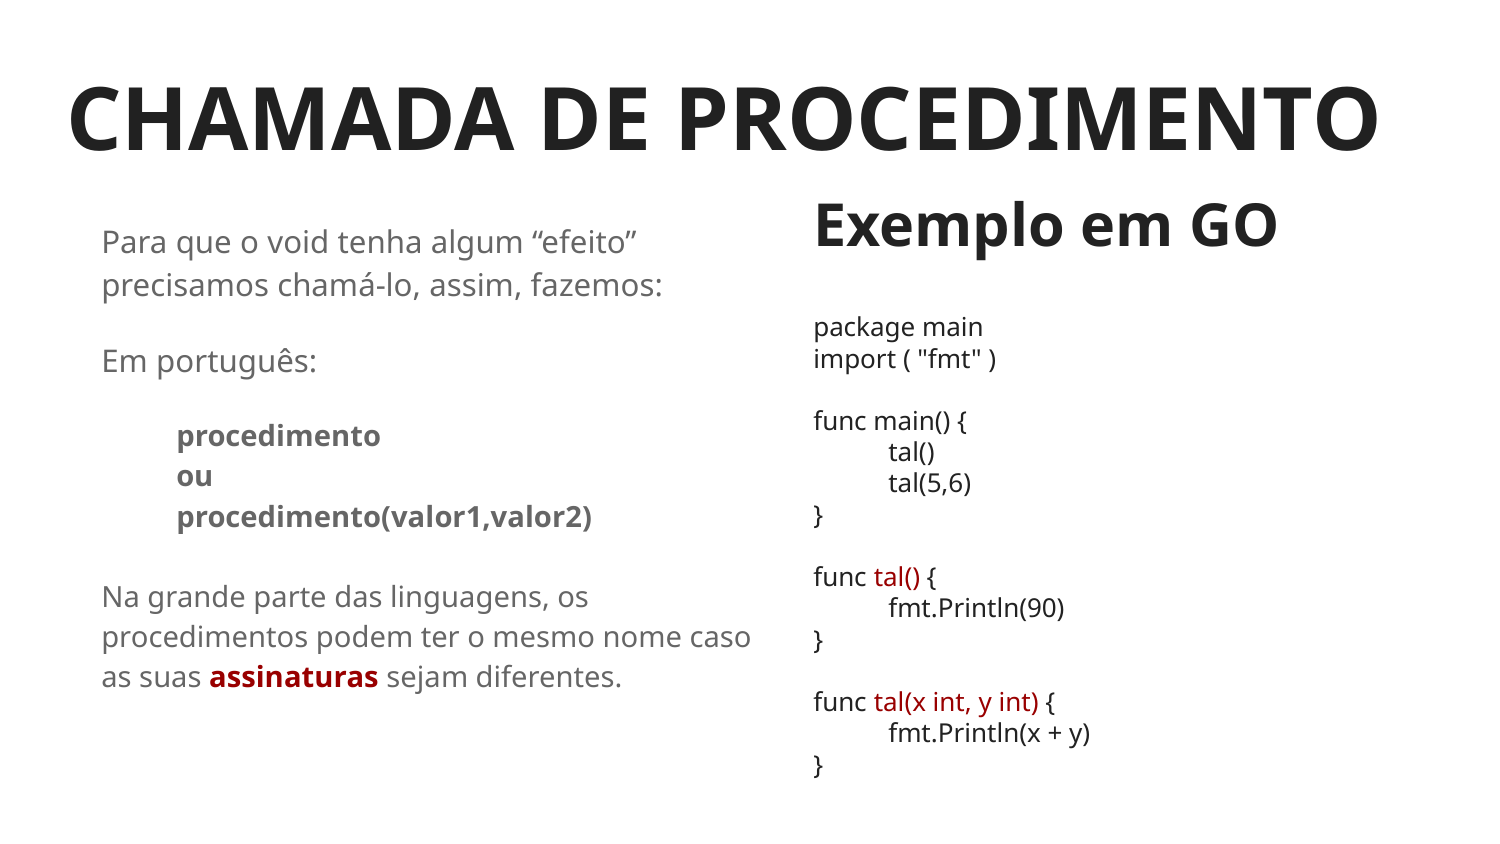

# CHAMADA DE PROCEDIMENTO
Exemplo em GO
package main
import ( "fmt" )
func main() {
	tal()
tal(5,6)
}
func tal() {
fmt.Println(90)
}
func tal(x int, y int) {
fmt.Println(x + y)
}
Para que o void tenha algum “efeito” precisamos chamá-lo, assim, fazemos:
Em português:
procedimento
ou
procedimento(valor1,valor2)
Na grande parte das linguagens, os procedimentos podem ter o mesmo nome caso as suas assinaturas sejam diferentes.